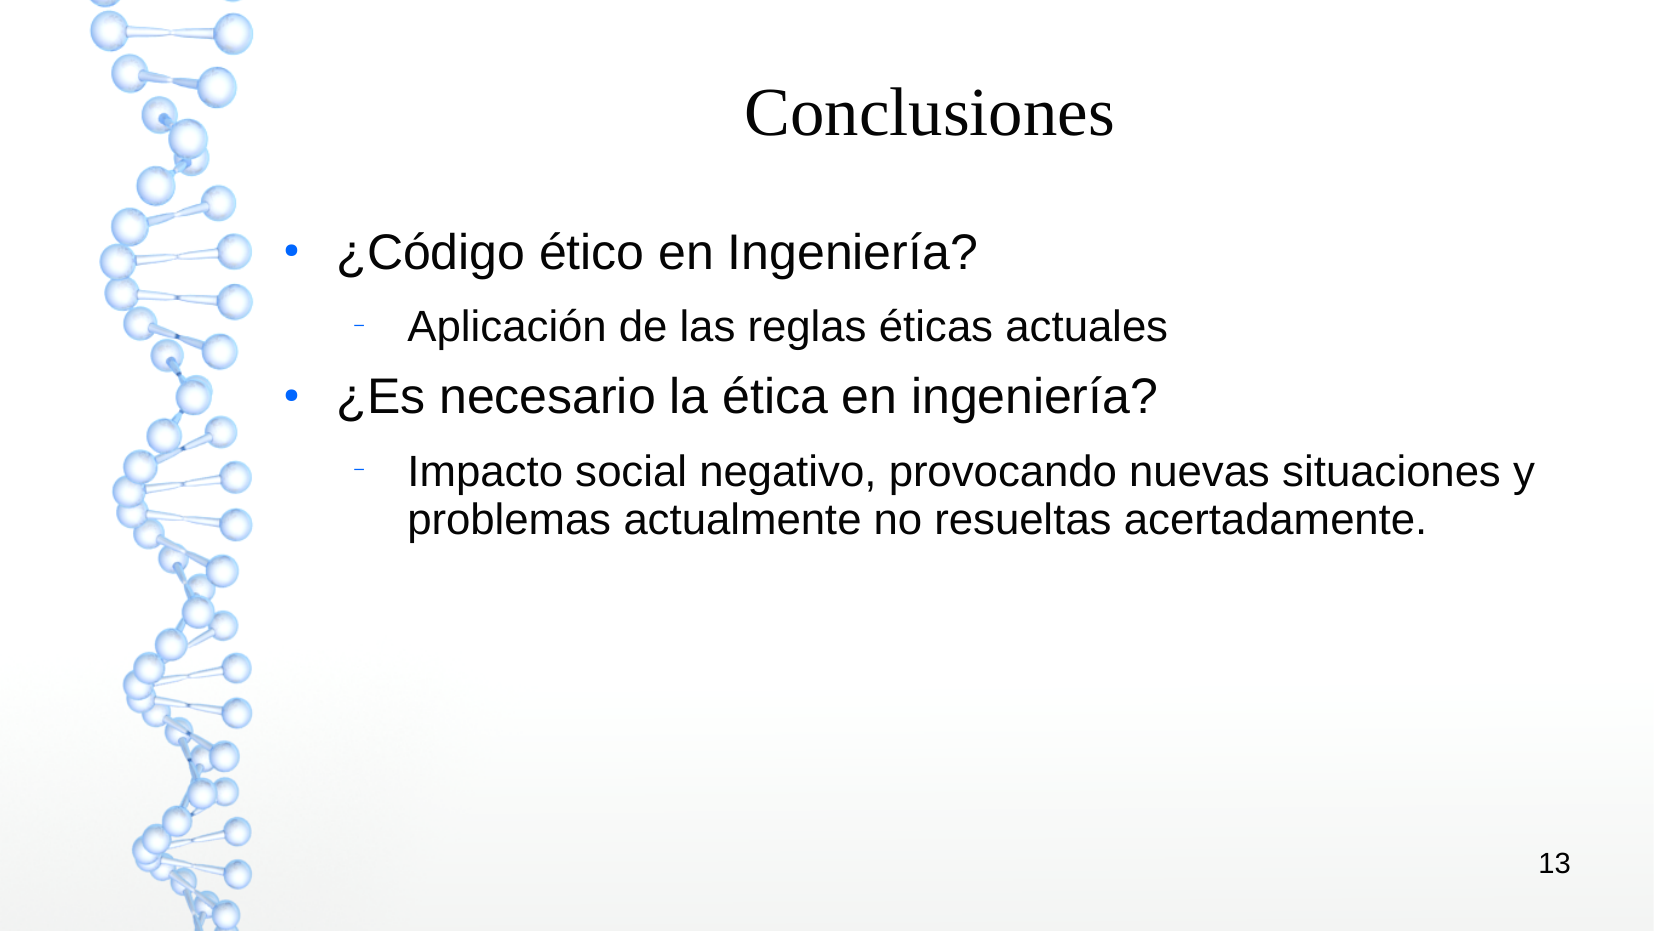

# Conclusiones
¿Código ético en Ingeniería?
Aplicación de las reglas éticas actuales
¿Es necesario la ética en ingeniería?
Impacto social negativo, provocando nuevas situaciones y problemas actualmente no resueltas acertadamente.
13